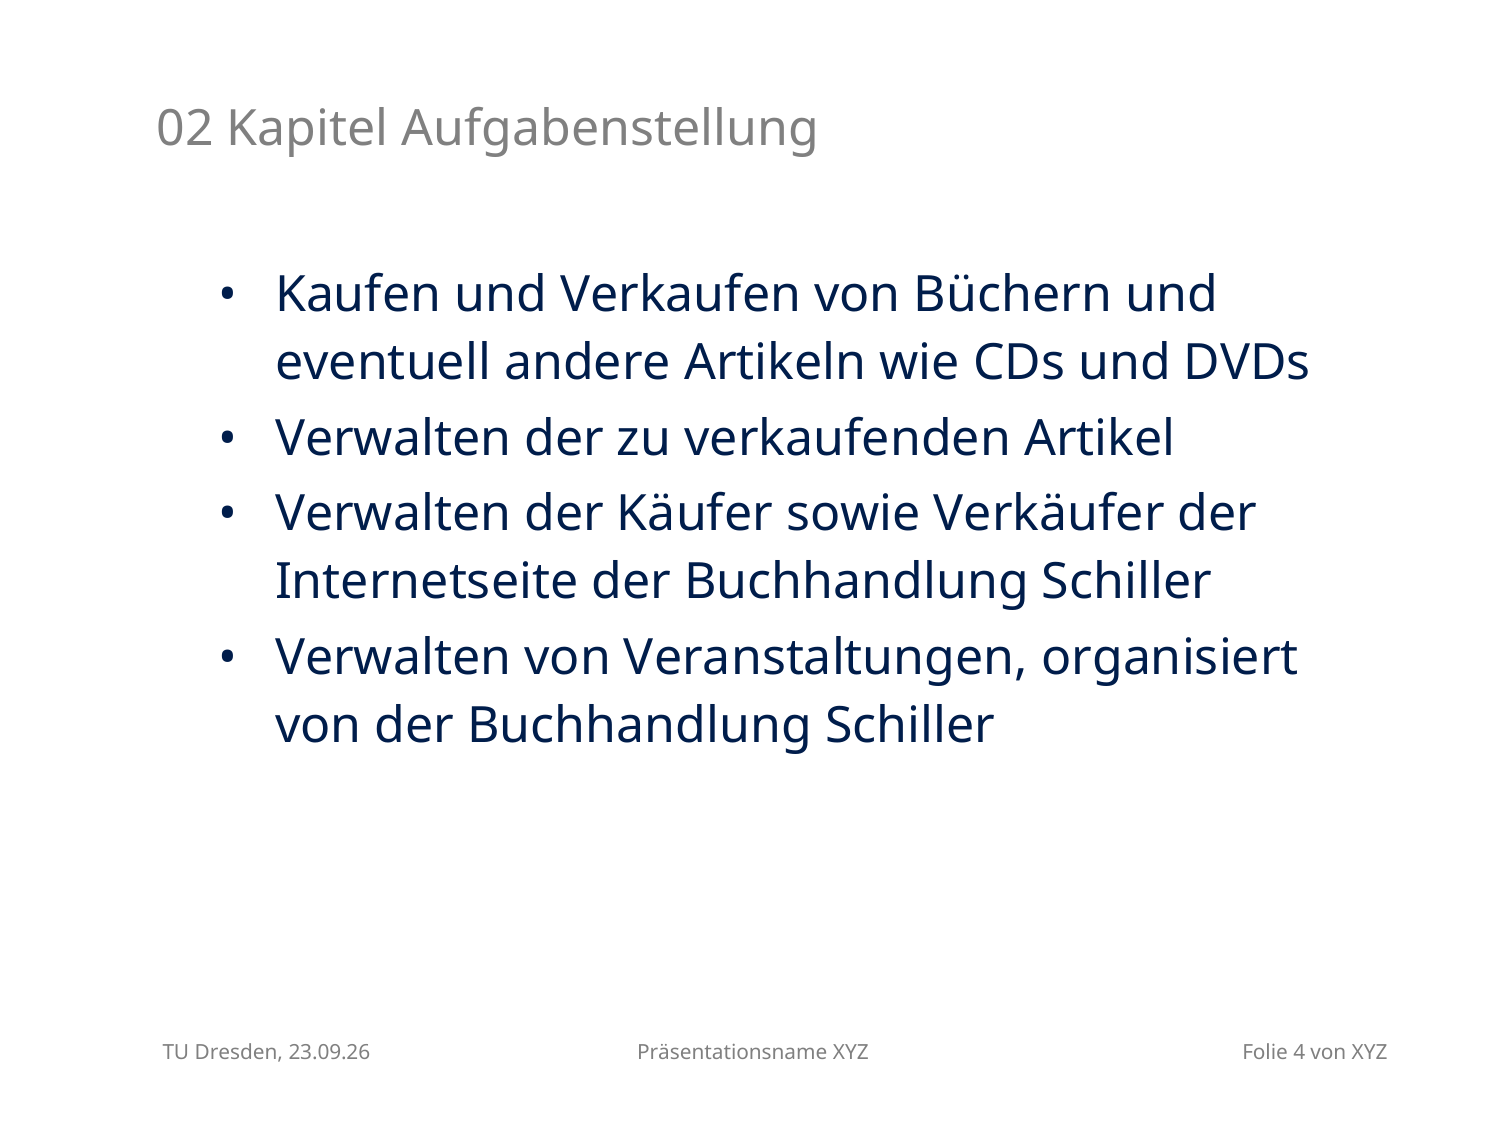

# 02 Kapitel Aufgabenstellung
Kaufen und Verkaufen von Büchern und eventuell andere Artikeln wie CDs und DVDs
Verwalten der zu verkaufenden Artikel
Verwalten der Käufer sowie Verkäufer der Internetseite der Buchhandlung Schiller
Verwalten von Veranstaltungen, organisiert von der Buchhandlung Schiller
4